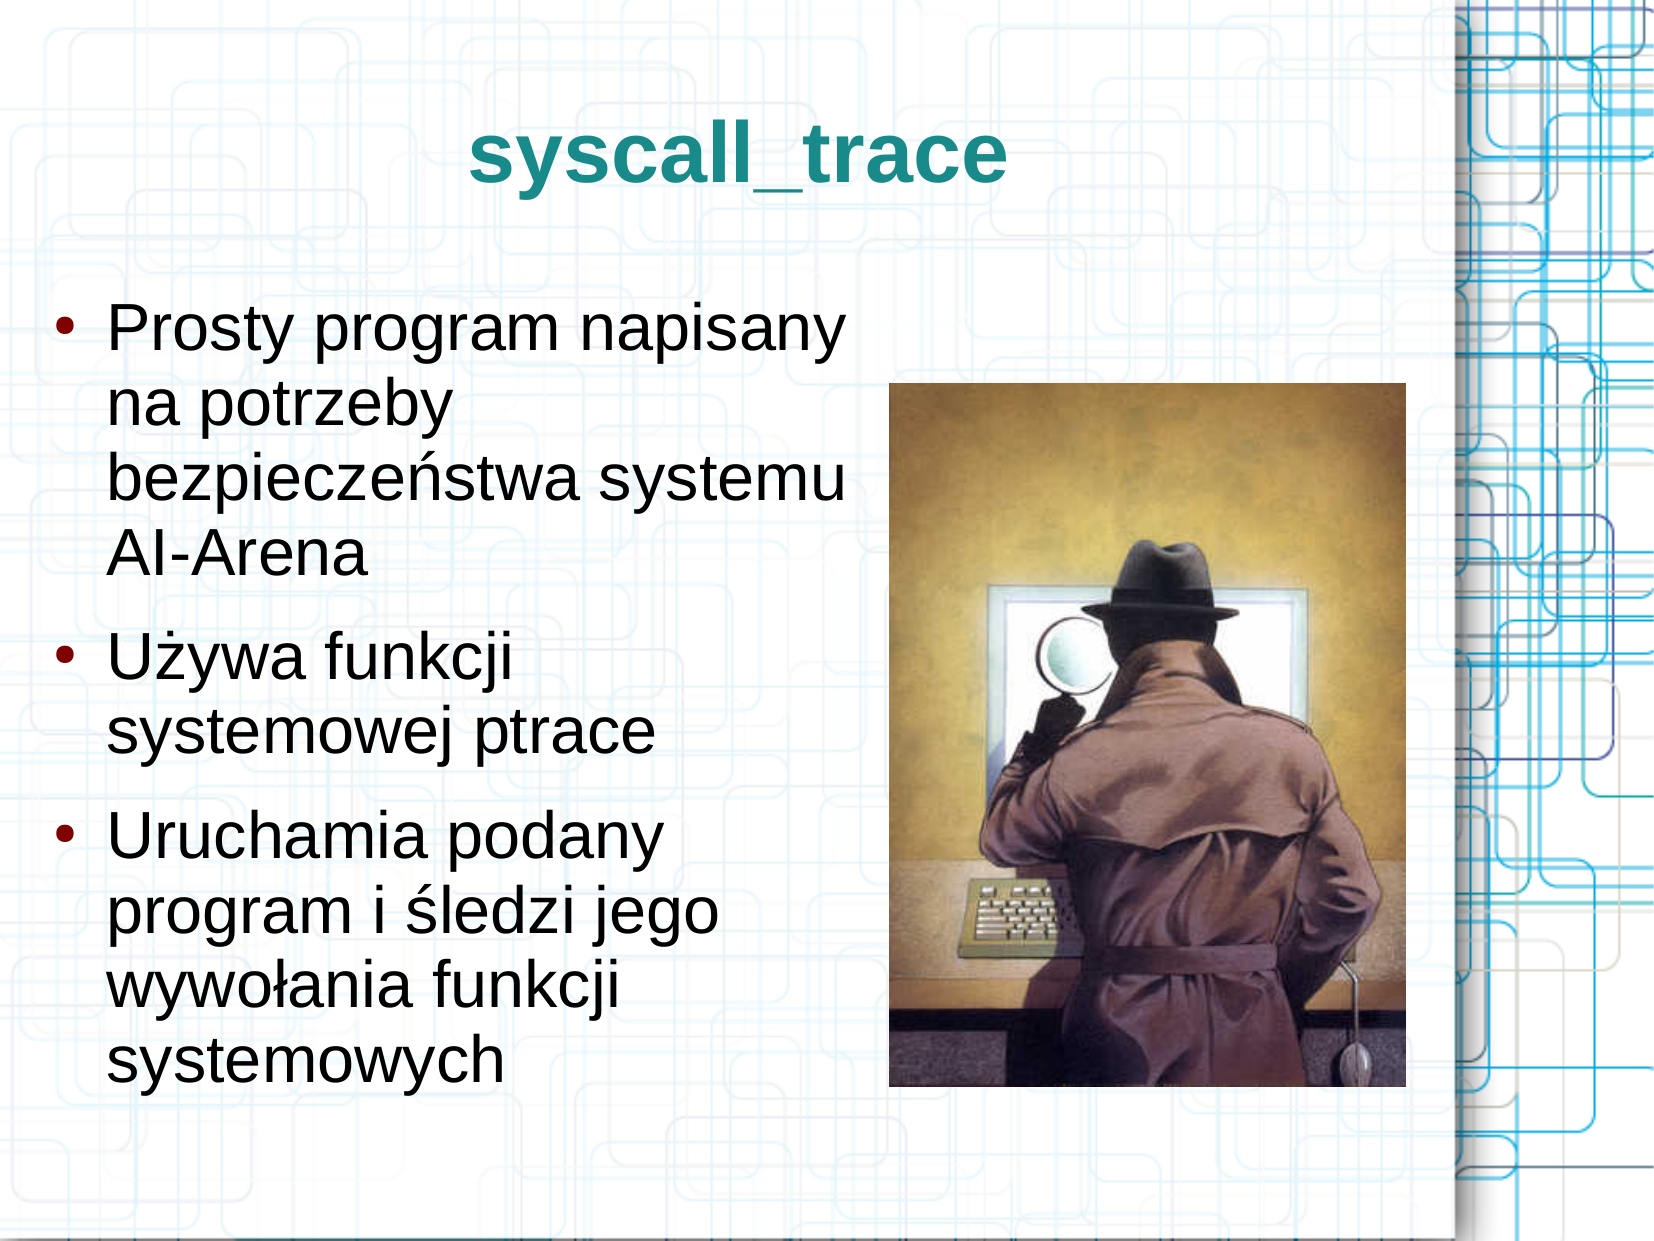

# syscall_trace
Prosty program napisany na potrzeby bezpieczeństwa systemu AI-Arena
Używa funkcji systemowej ptrace
Uruchamia podany program i śledzi jego wywołania funkcji systemowych